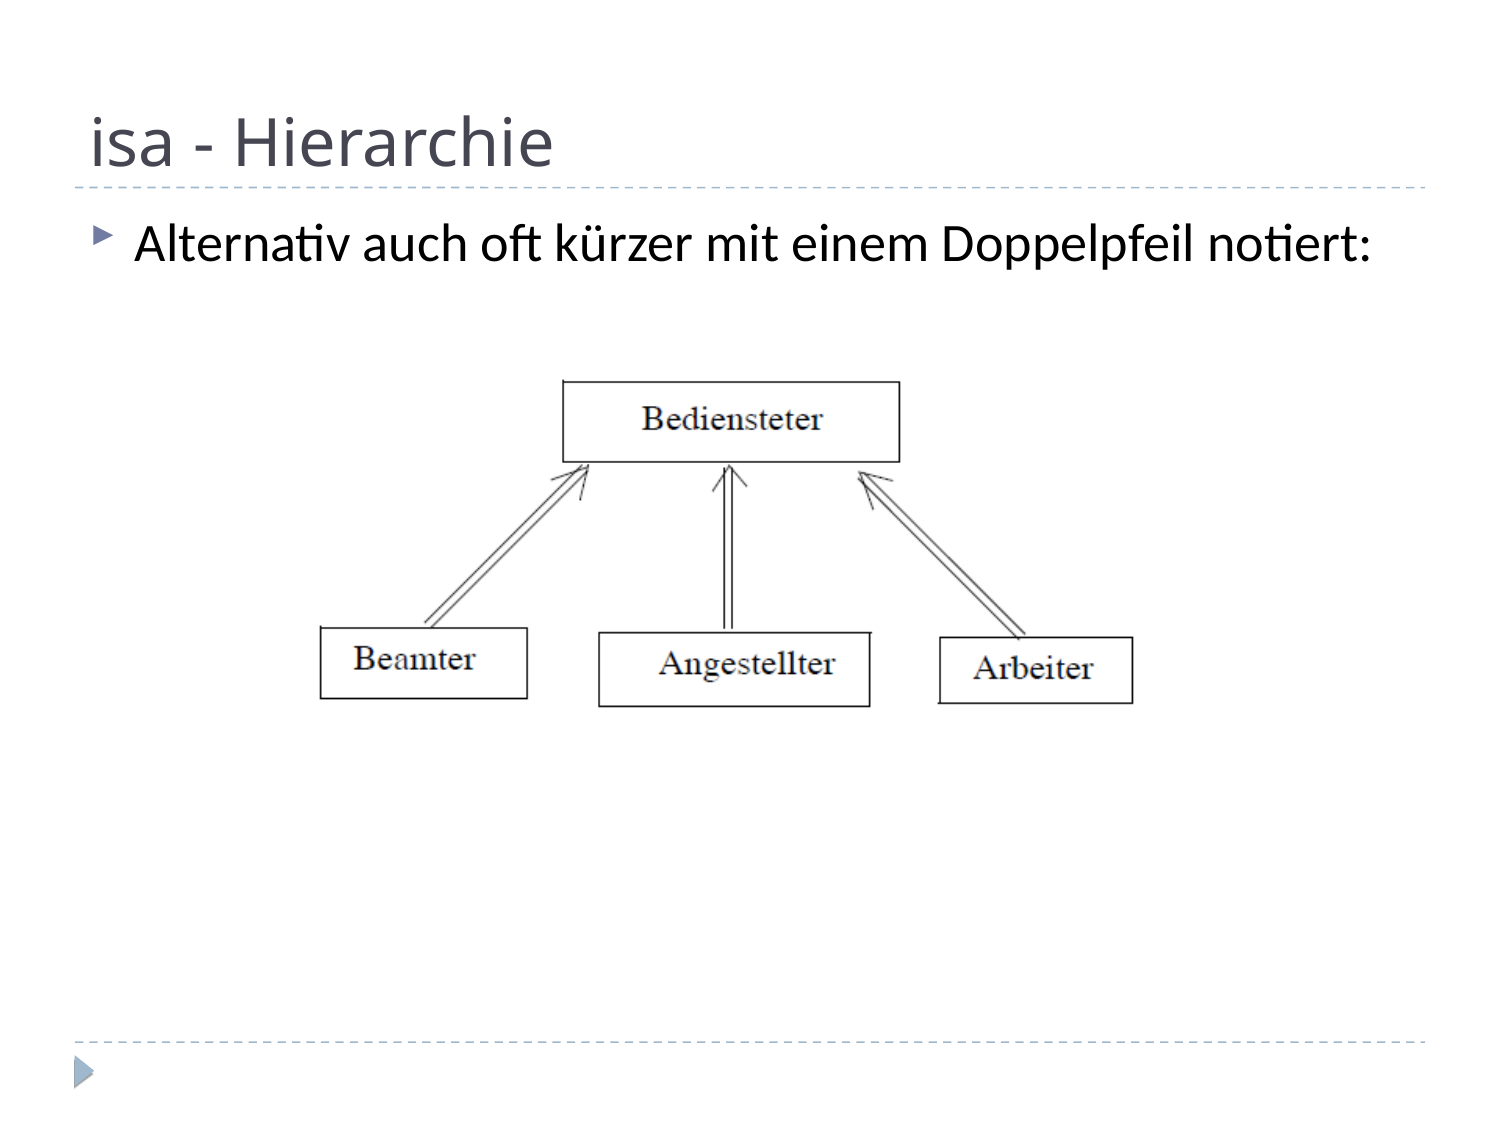

# isa - Hierarchie
Alternativ auch oft kürzer mit einem Doppelpfeil notiert: